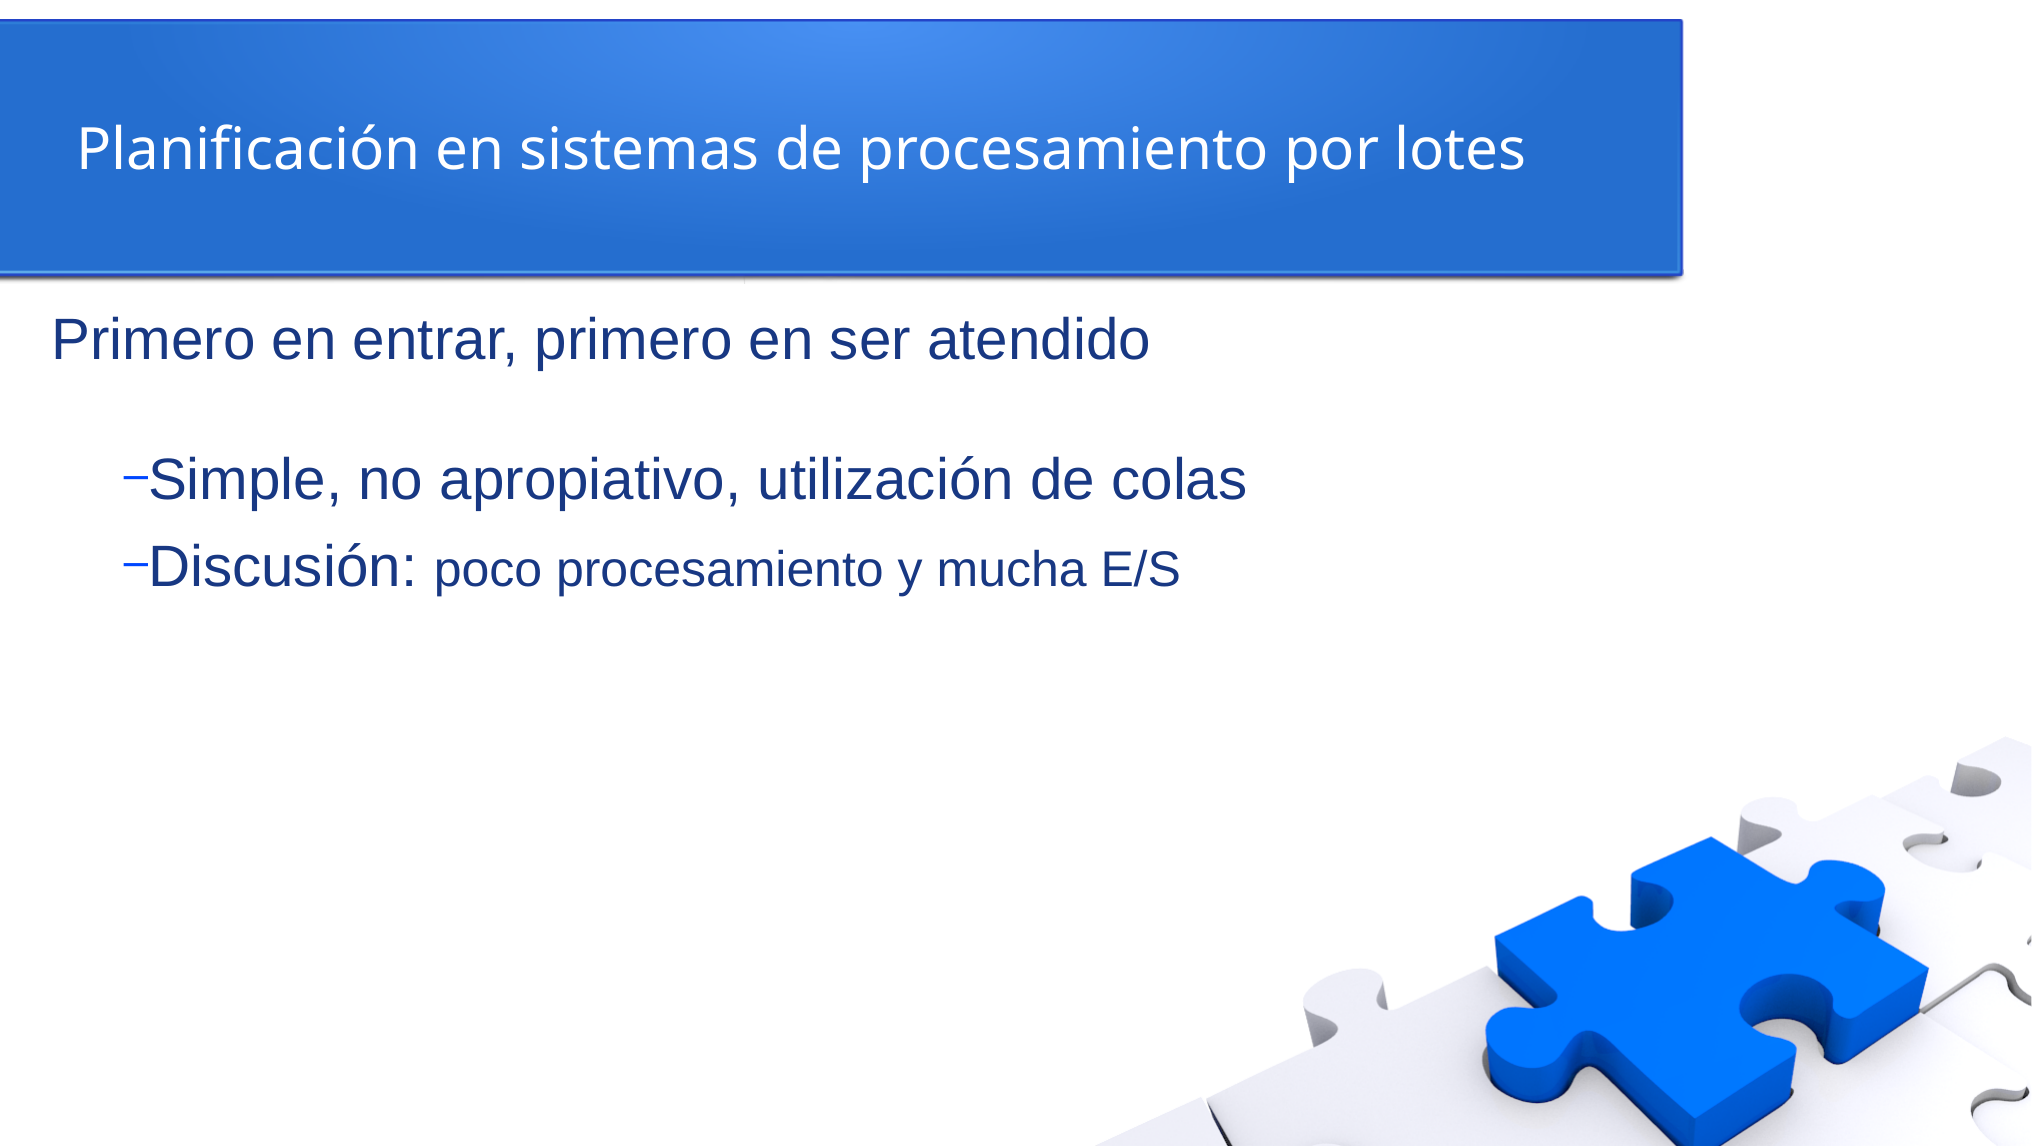

Planificación en sistemas de procesamiento por lotes
 Primero en entrar, primero en ser atendido
Simple, no apropiativo, utilización de colas
Discusión: poco procesamiento y mucha E/S
# Clean & simple